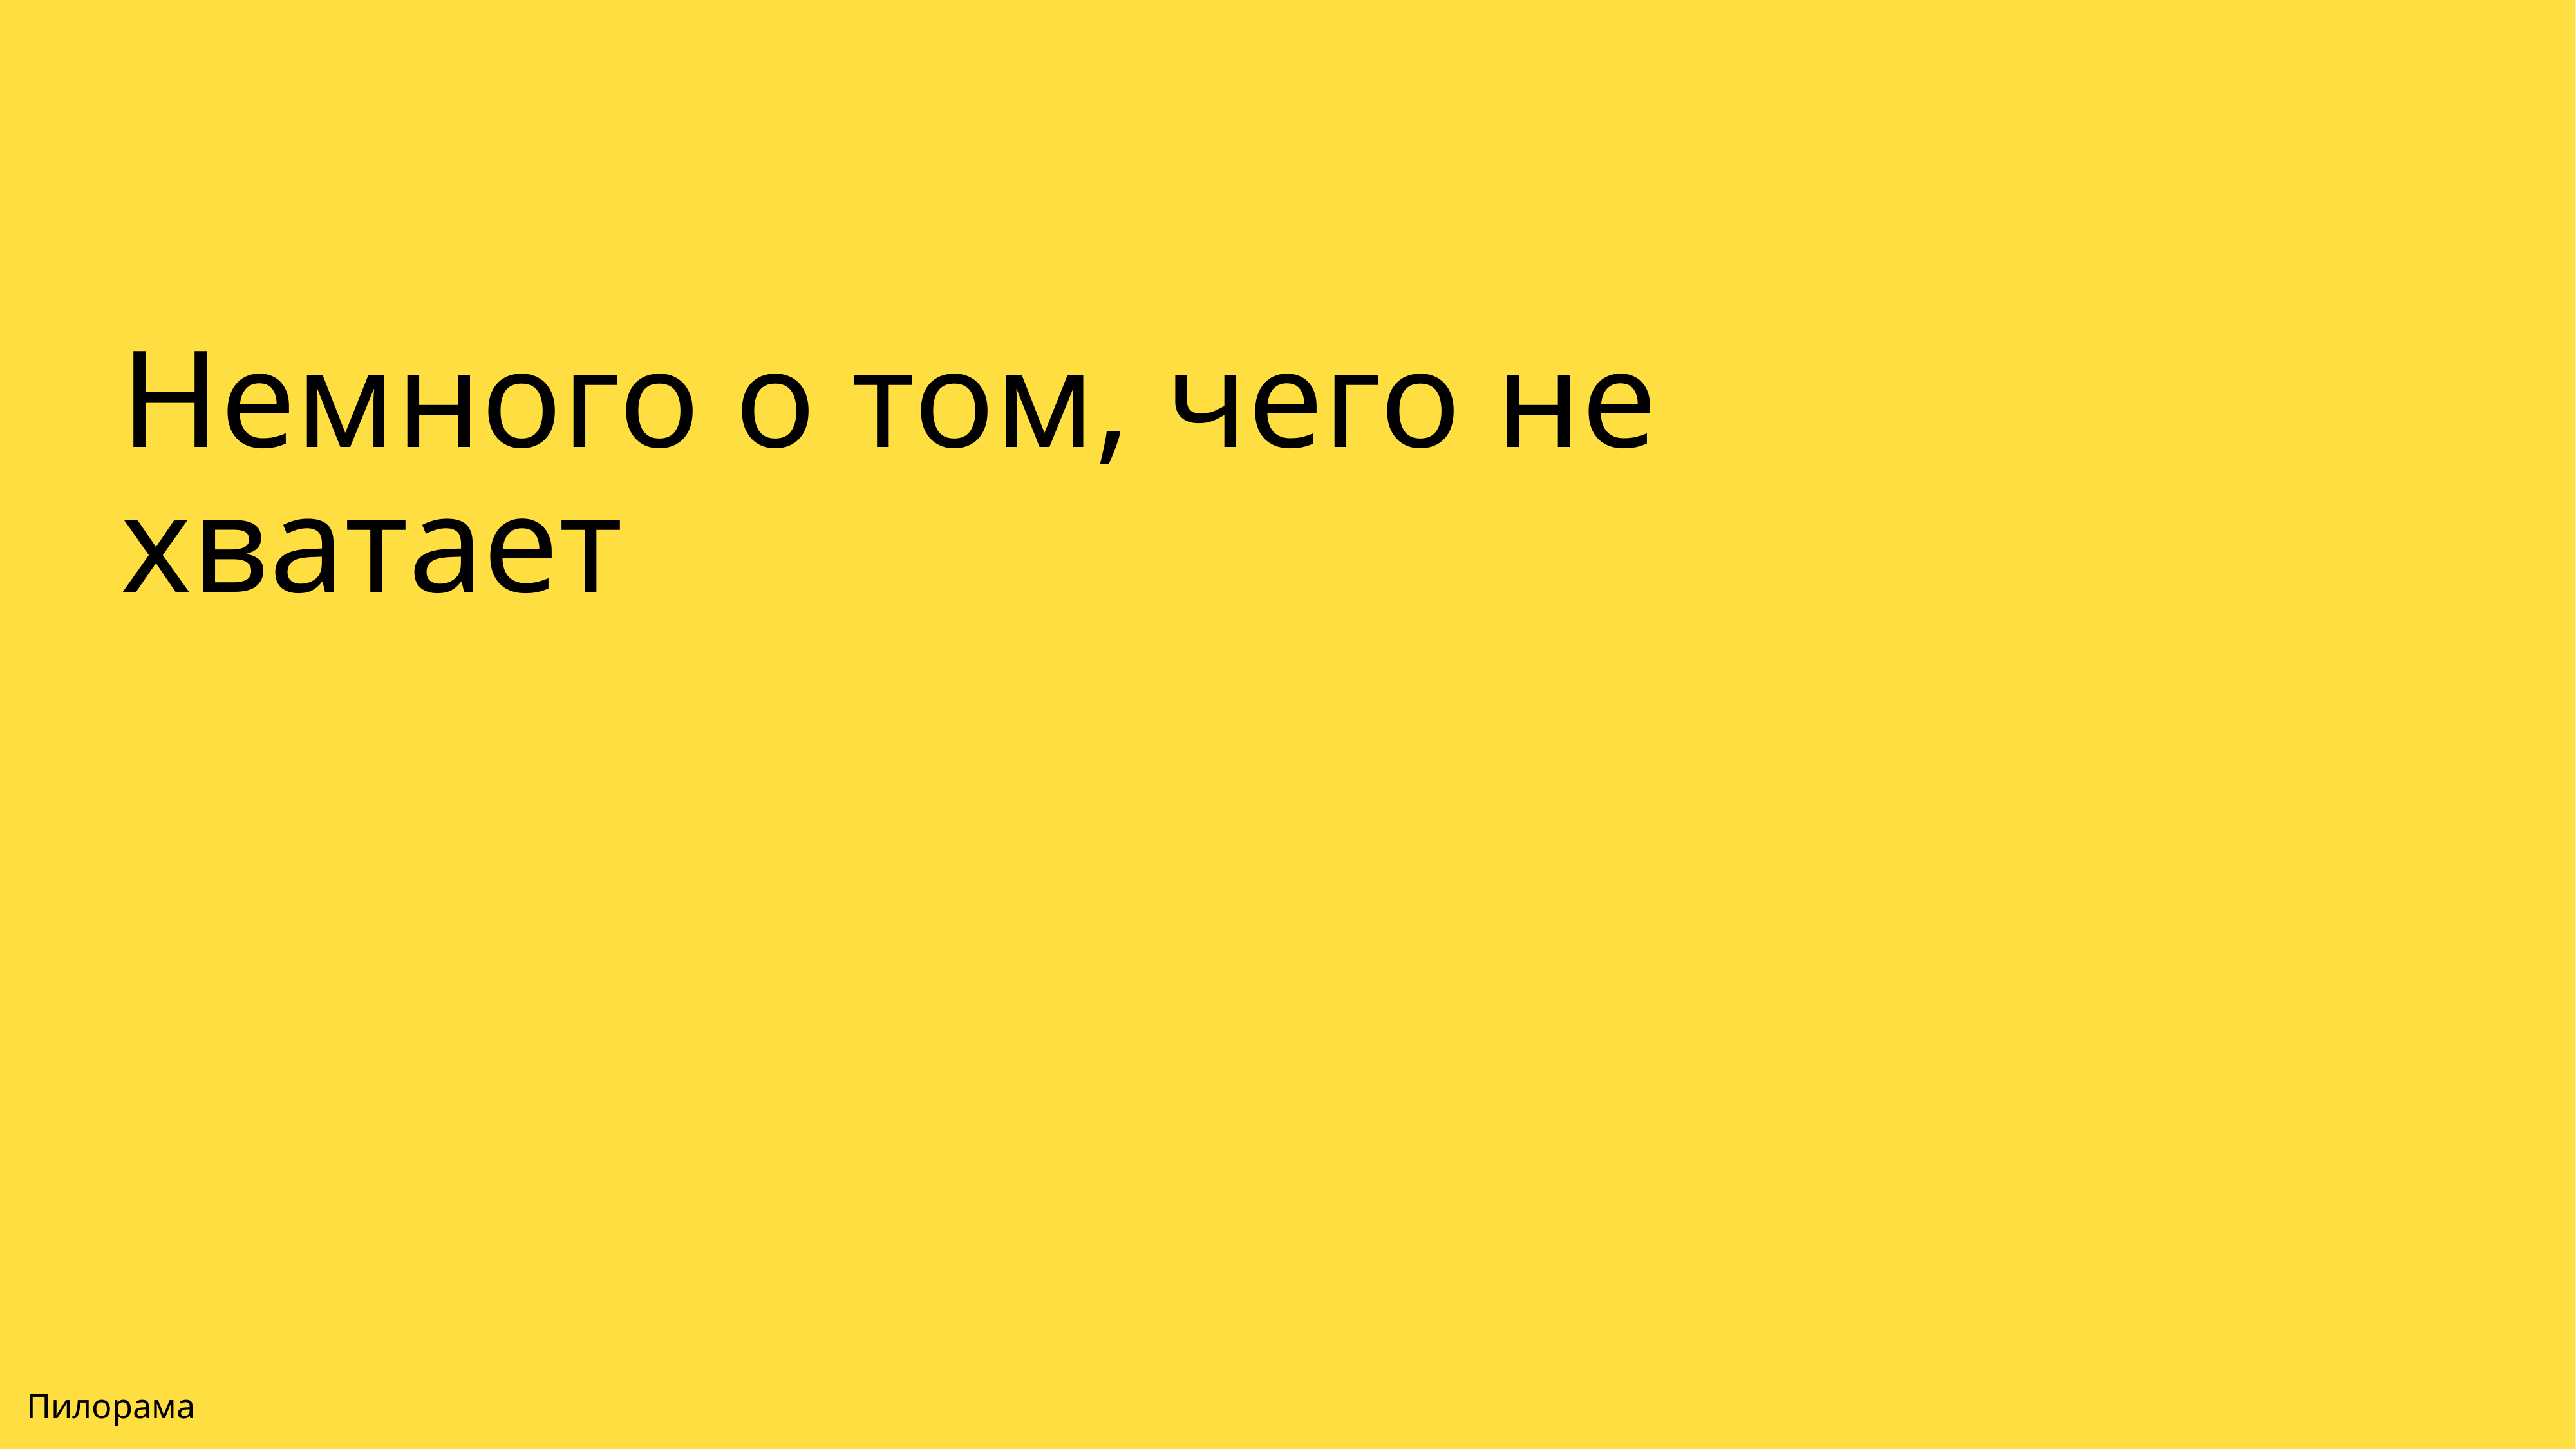

# Немного о том, чего не хватает
Пилорама